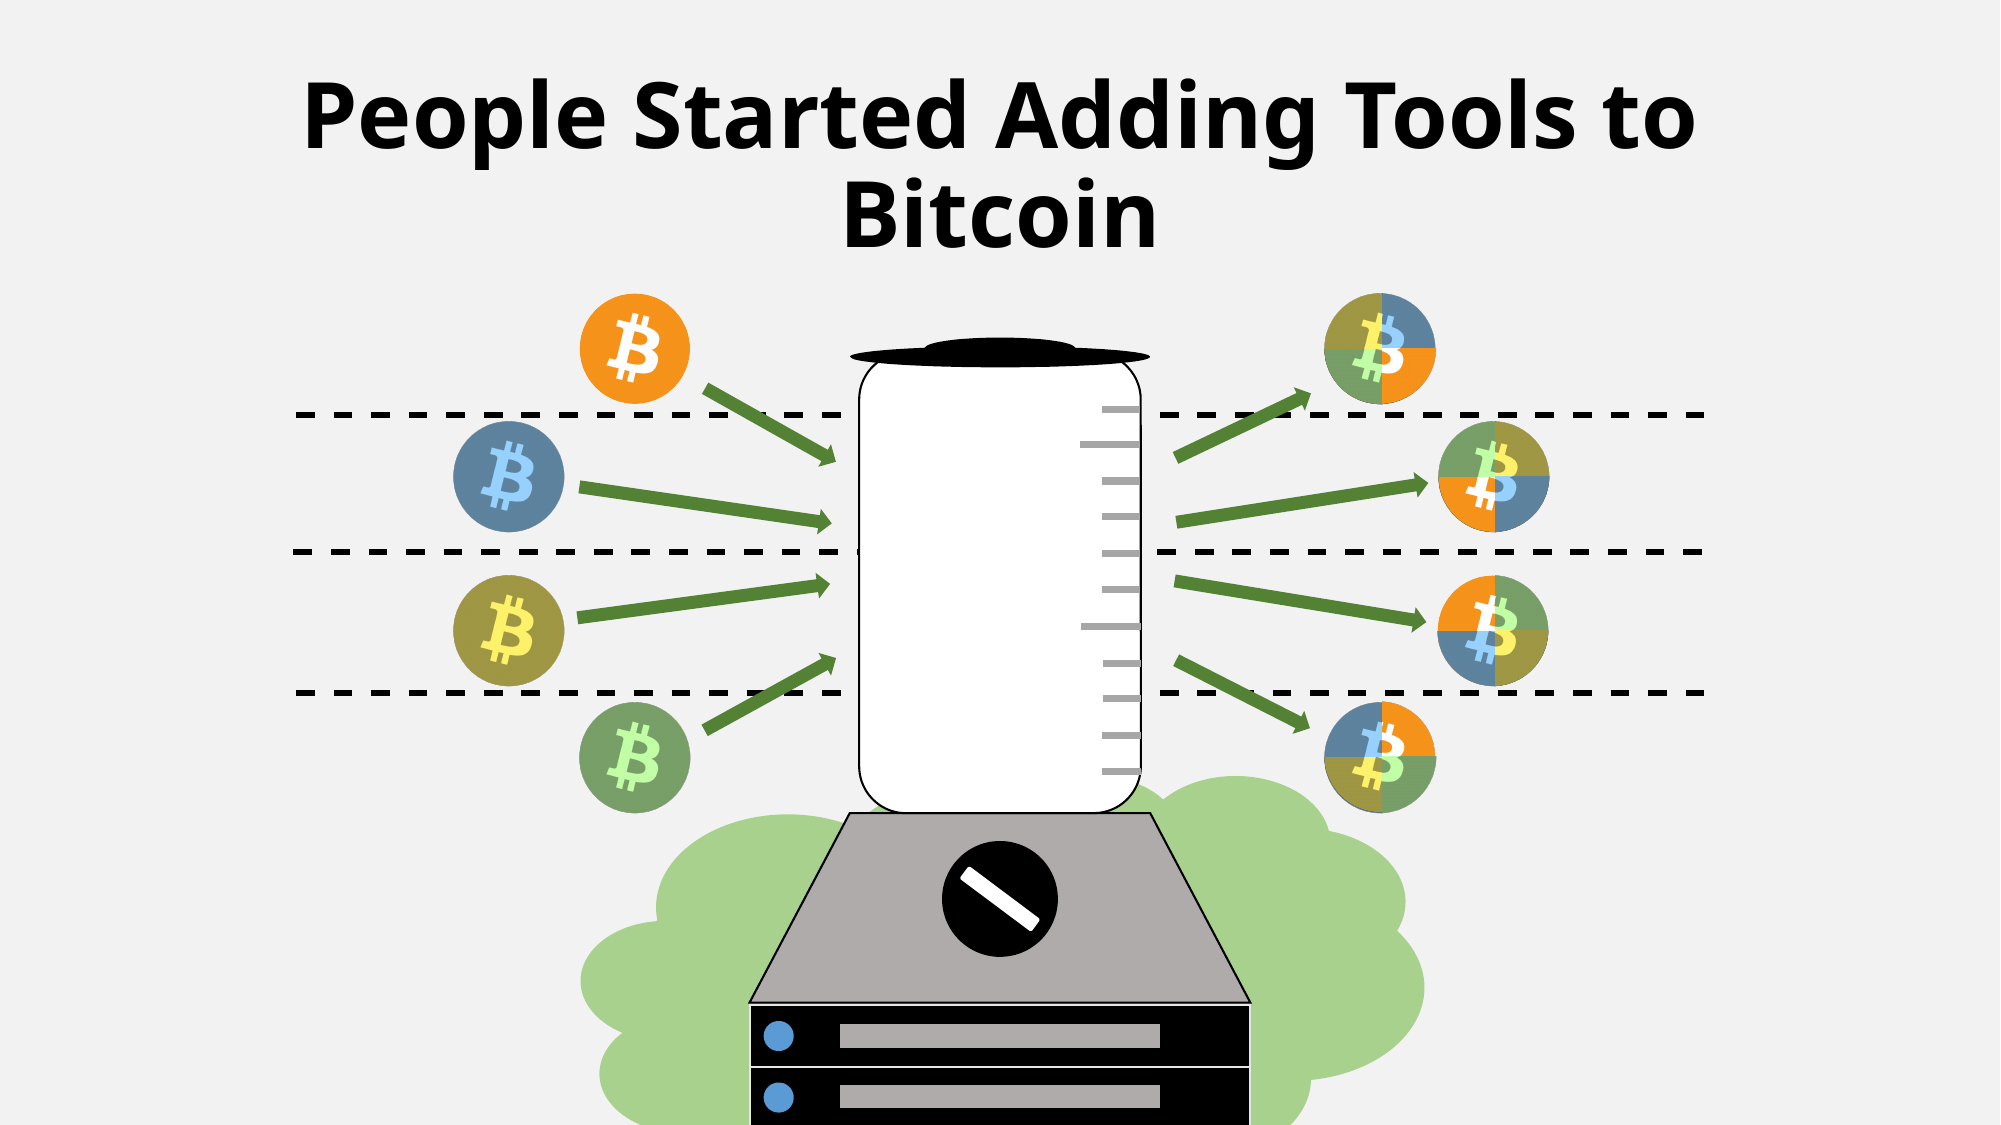

# People Started Adding Tools to Bitcoin